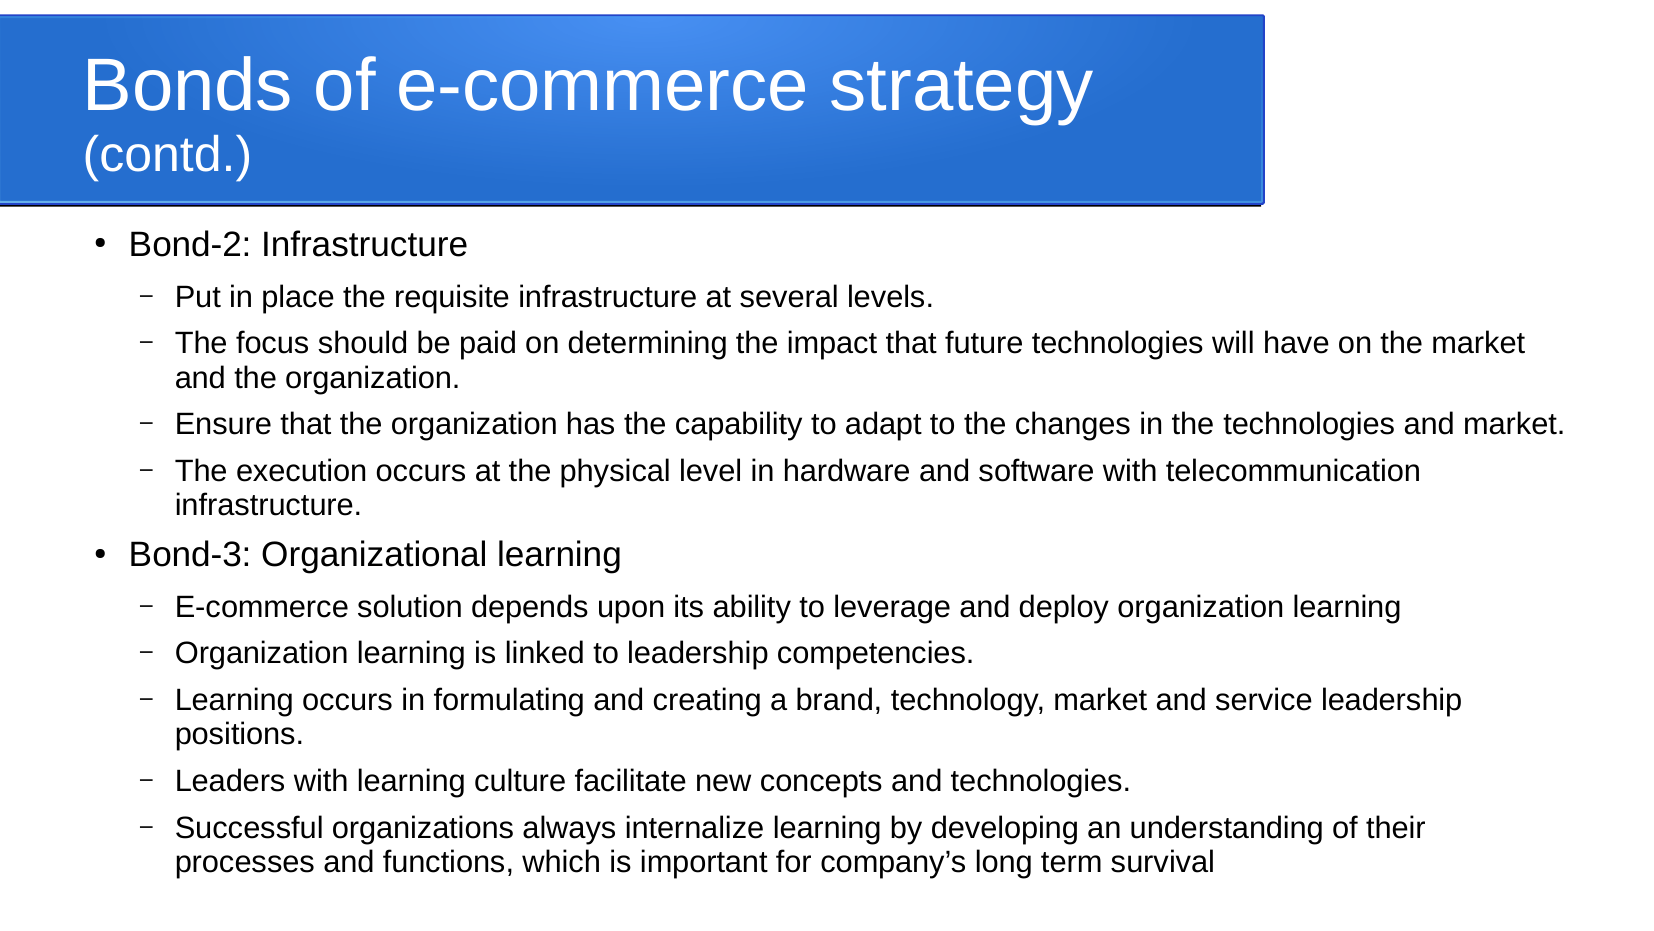

# Bonds of e-commerce strategy (contd.)
Bond-2: Infrastructure
Put in place the requisite infrastructure at several levels.
The focus should be paid on determining the impact that future technologies will have on the market and the organization.
Ensure that the organization has the capability to adapt to the changes in the technologies and market.
The execution occurs at the physical level in hardware and software with telecommunication infrastructure.
Bond-3: Organizational learning
E-commerce solution depends upon its ability to leverage and deploy organization learning
Organization learning is linked to leadership competencies.
Learning occurs in formulating and creating a brand, technology, market and service leadership positions.
Leaders with learning culture facilitate new concepts and technologies.
Successful organizations always internalize learning by developing an understanding of their processes and functions, which is important for company’s long term survival